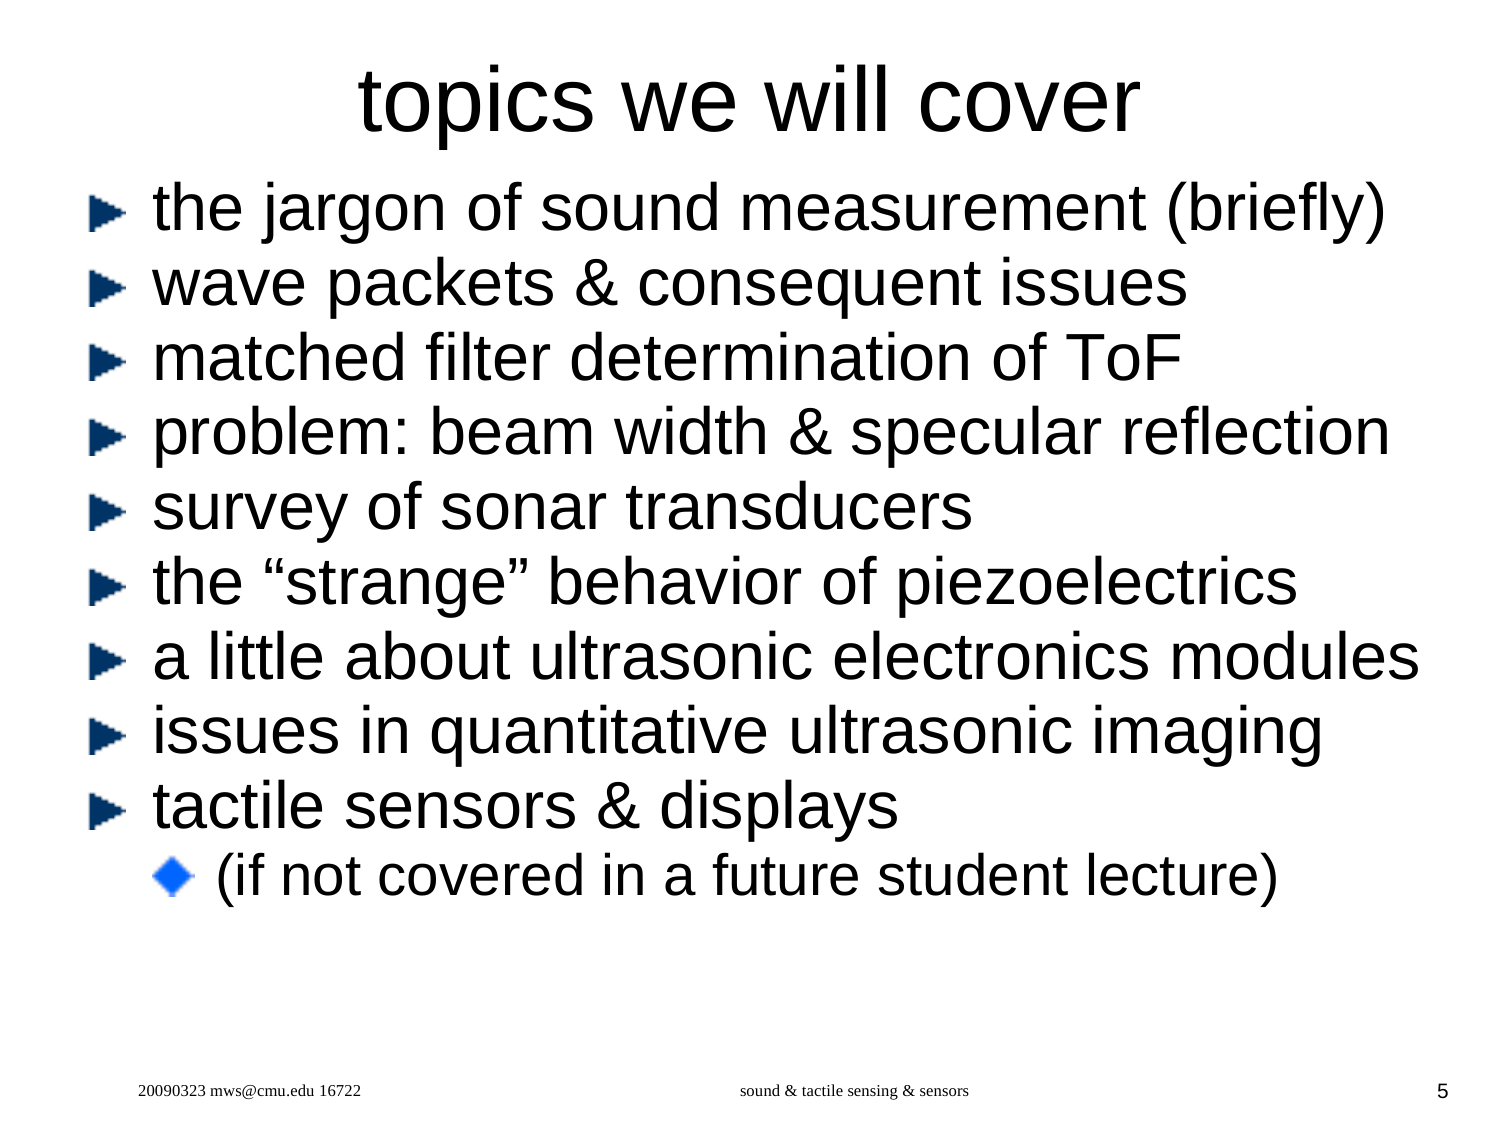

# topics we will cover
 the jargon of sound measurement (briefly)
 wave packets & consequent issues
 matched filter determination of ToF
 problem: beam width & specular reflection
 survey of sonar transducers
 the “strange” behavior of piezoelectrics
 a little about ultrasonic electronics modules
 issues in quantitative ultrasonic imaging
 tactile sensors & displays
 (if not covered in a future student lecture)
5
20090323 mws@cmu.edu 16722
sound & tactile sensing & sensors